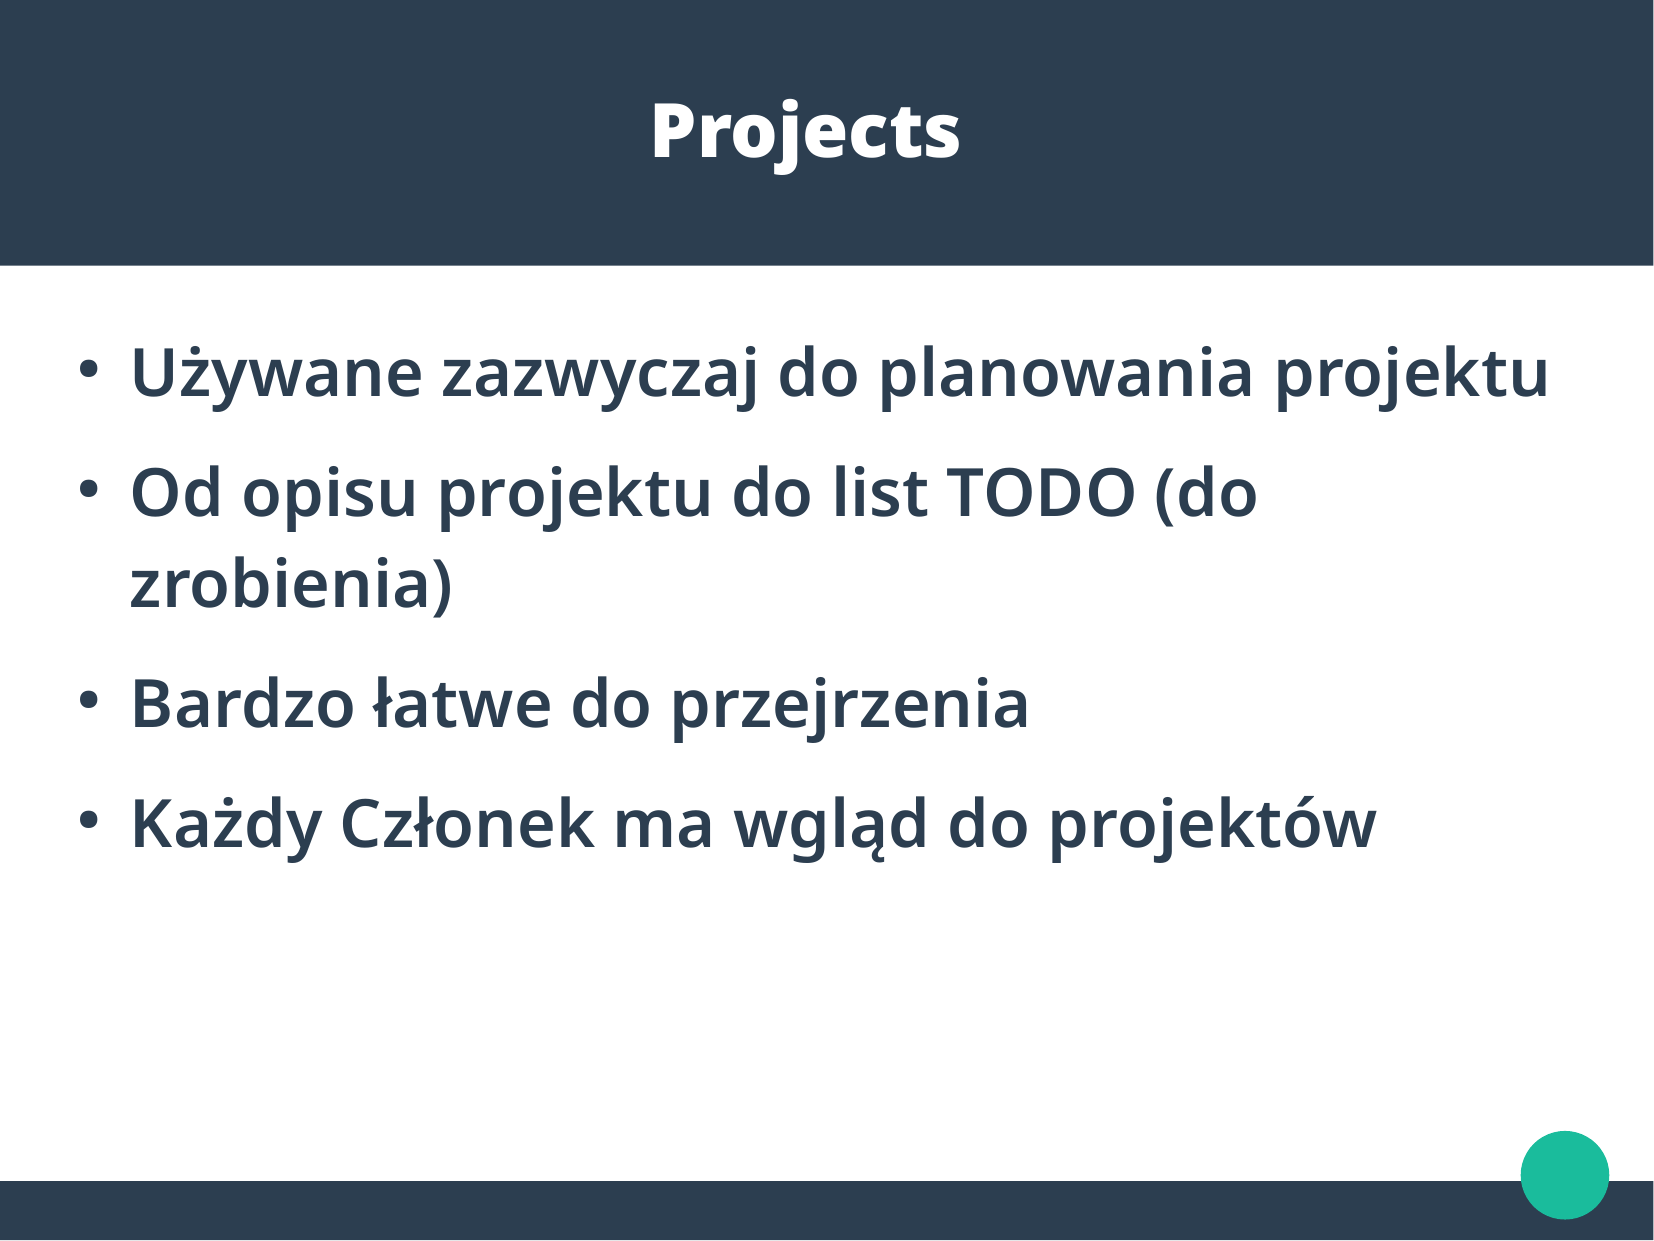

# Projects
Używane zazwyczaj do planowania projektu
Od opisu projektu do list TODO (do zrobienia)
Bardzo łatwe do przejrzenia
Każdy Członek ma wgląd do projektów